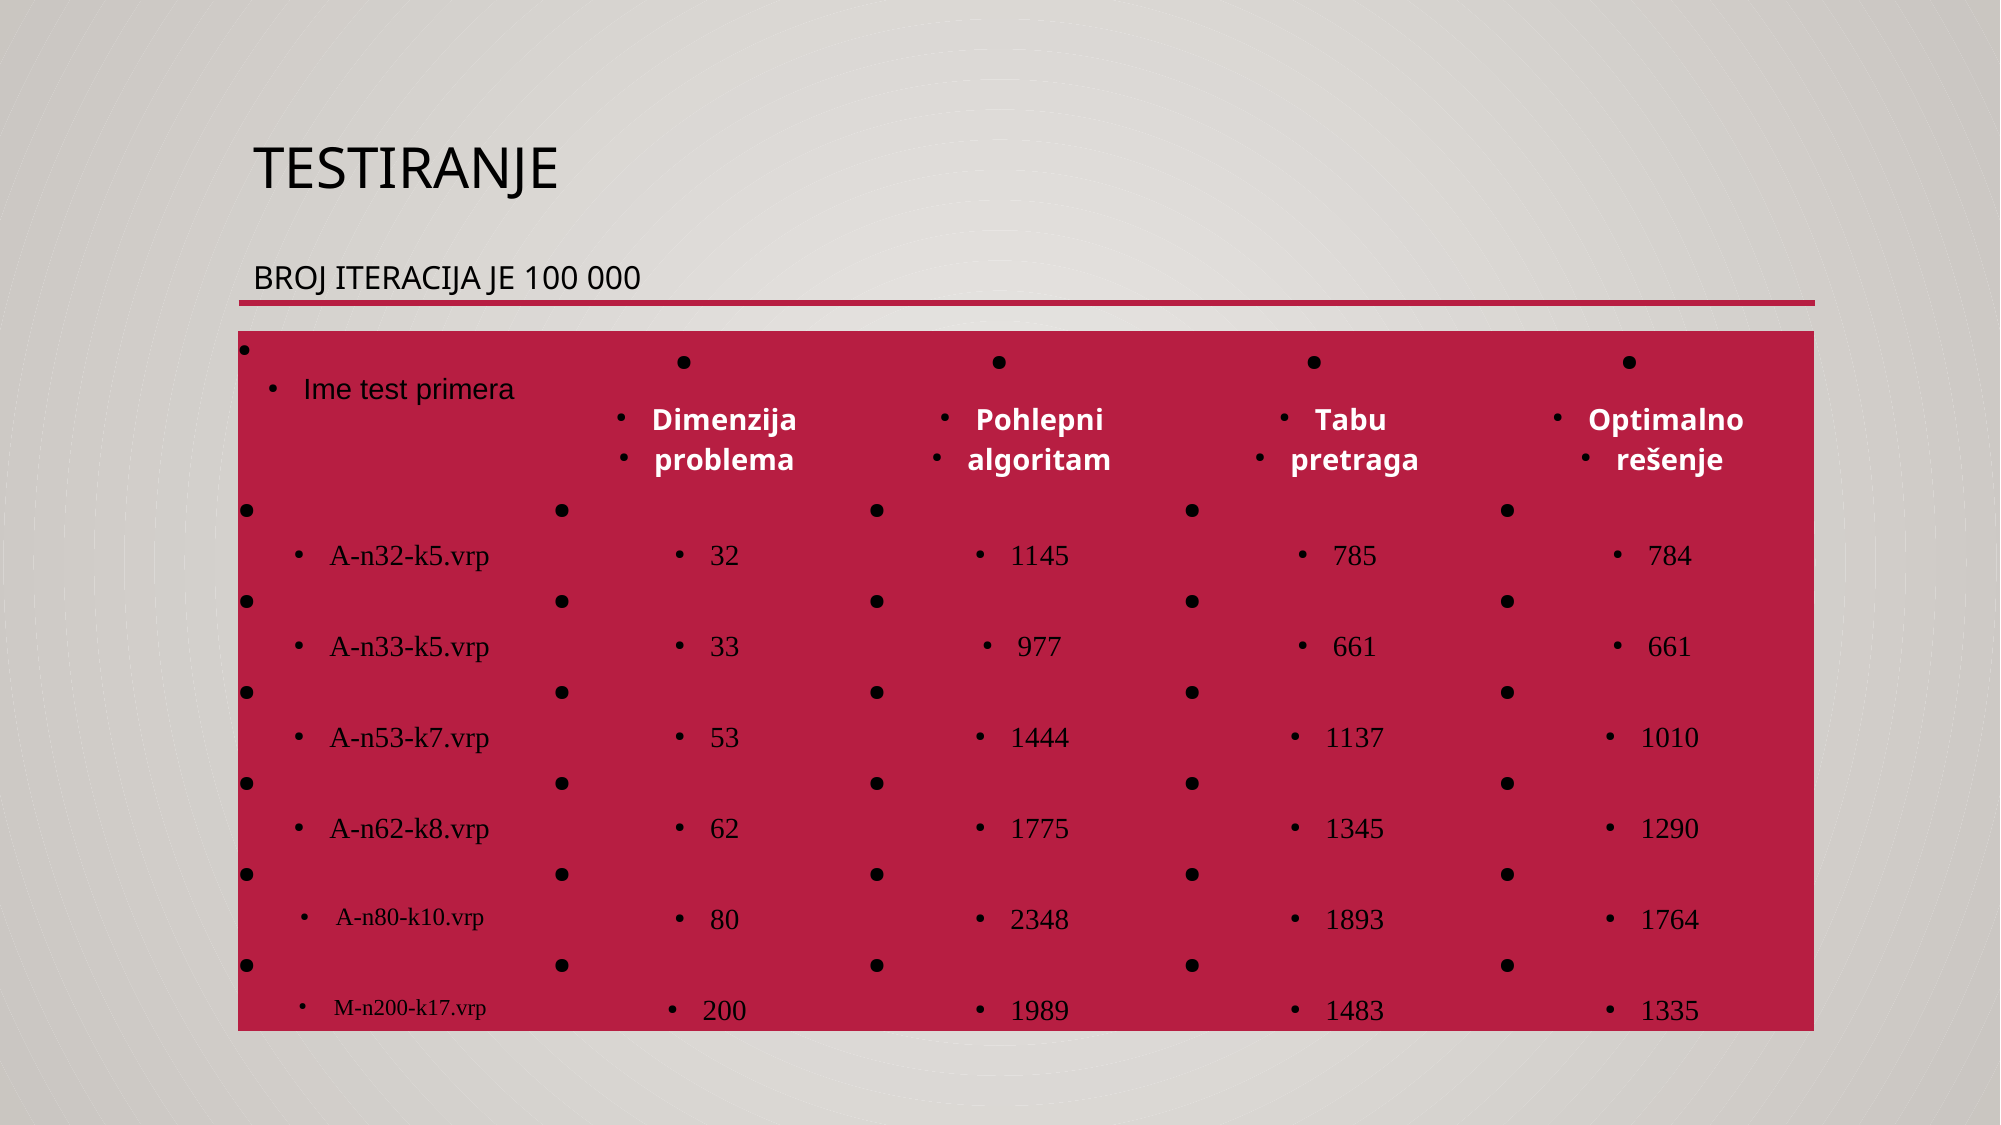

# Testiranje broj iteracija je 100 000
| Ime test primera | Dimenzija  problema | Pohlepni  algoritam | Tabu   pretraga | Optimalno   rešenje |
| --- | --- | --- | --- | --- |
| A-n32-k5.vrp | 32 | 1145 | 785 | 784 |
| A-n33-k5.vrp | 33 | 977 | 661 | 661 |
| A-n53-k7.vrp | 53 | 1444 | 1137 | 1010 |
| A-n62-k8.vrp | 62 | 1775 | 1345 | 1290 |
| A-n80-k10.vrp | 80 | 2348 | 1893 | 1764 |
| M-n200-k17.vrp | 200 | 1989 | 1483 | 1335 |